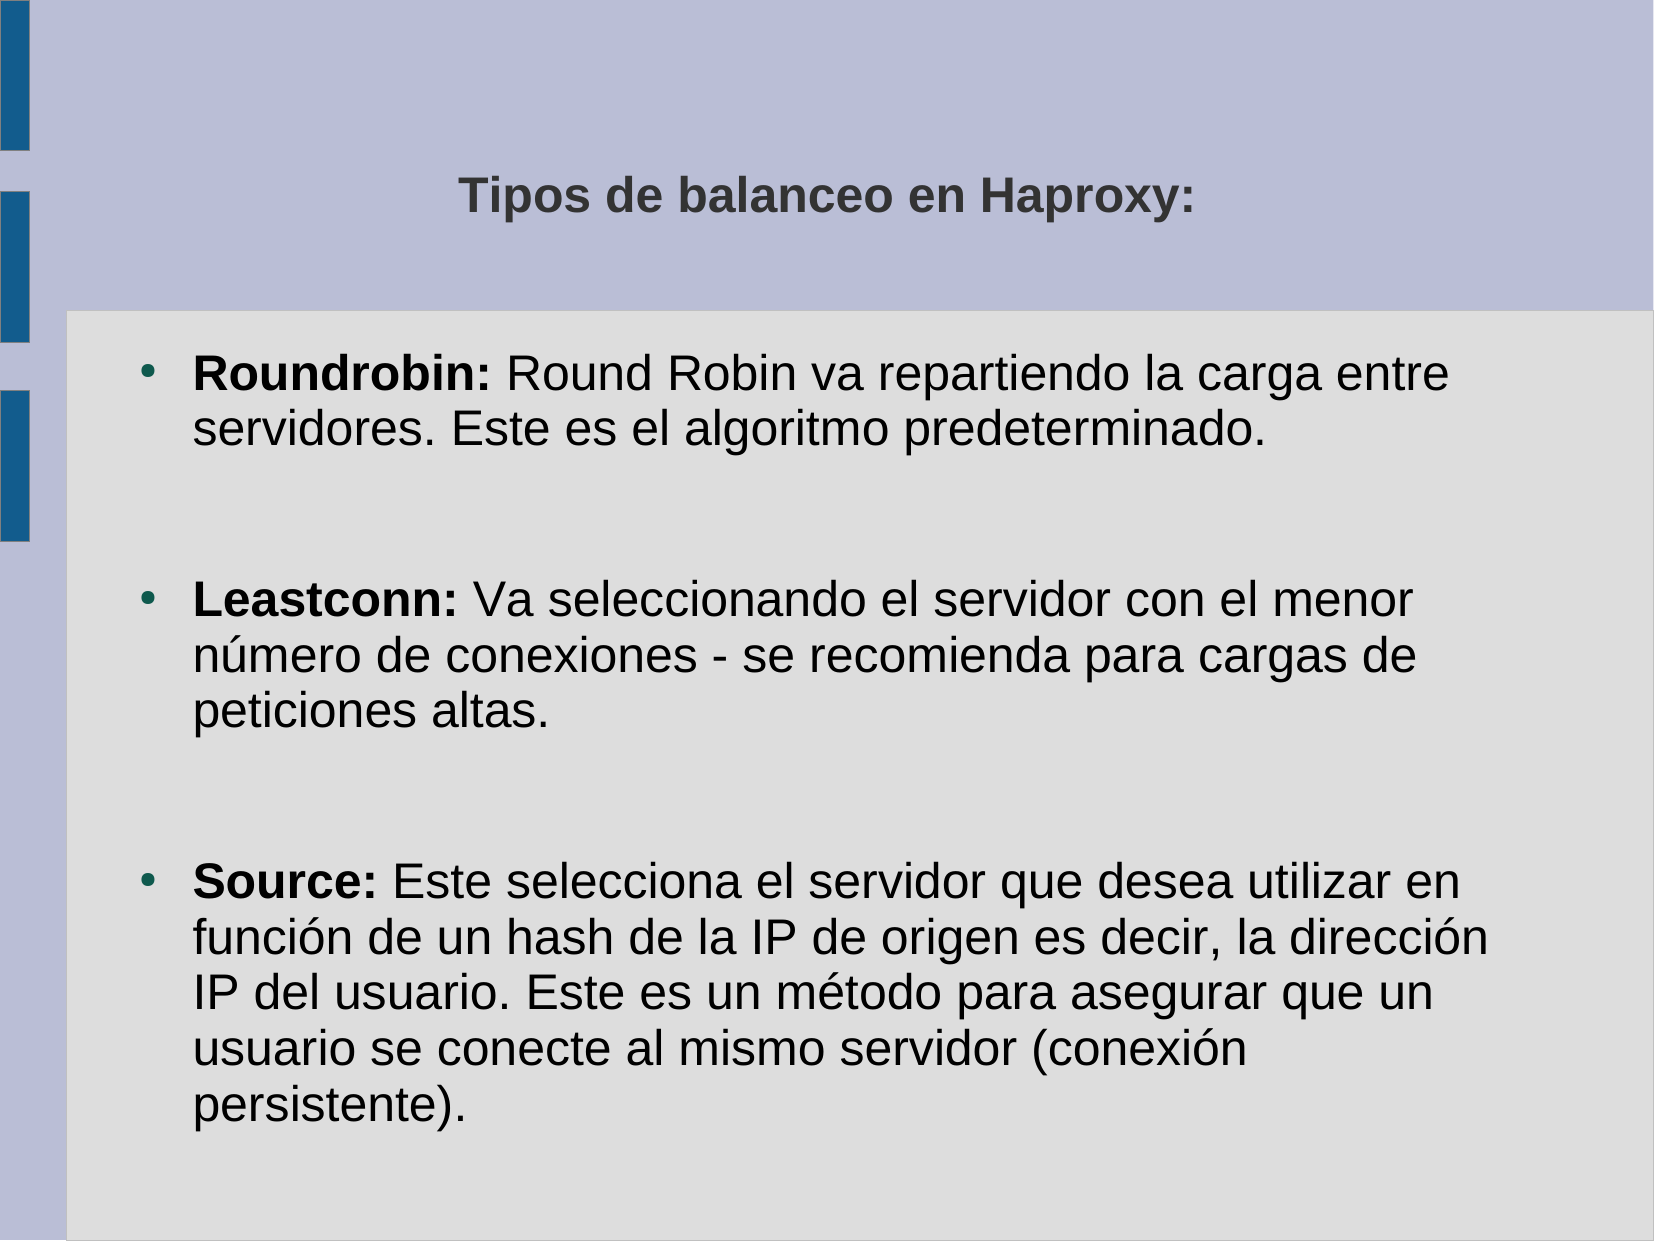

# Tipos de balanceo en Haproxy:
Roundrobin: Round Robin va repartiendo la carga entre servidores. Este es el algoritmo predeterminado.
Leastconn: Va seleccionando el servidor con el menor número de conexiones - se recomienda para cargas de peticiones altas.
Source: Este selecciona el servidor que desea utilizar en función de un hash de la IP de origen es decir, la dirección IP del usuario. Este es un método para asegurar que un usuario se conecte al mismo servidor (conexión persistente).